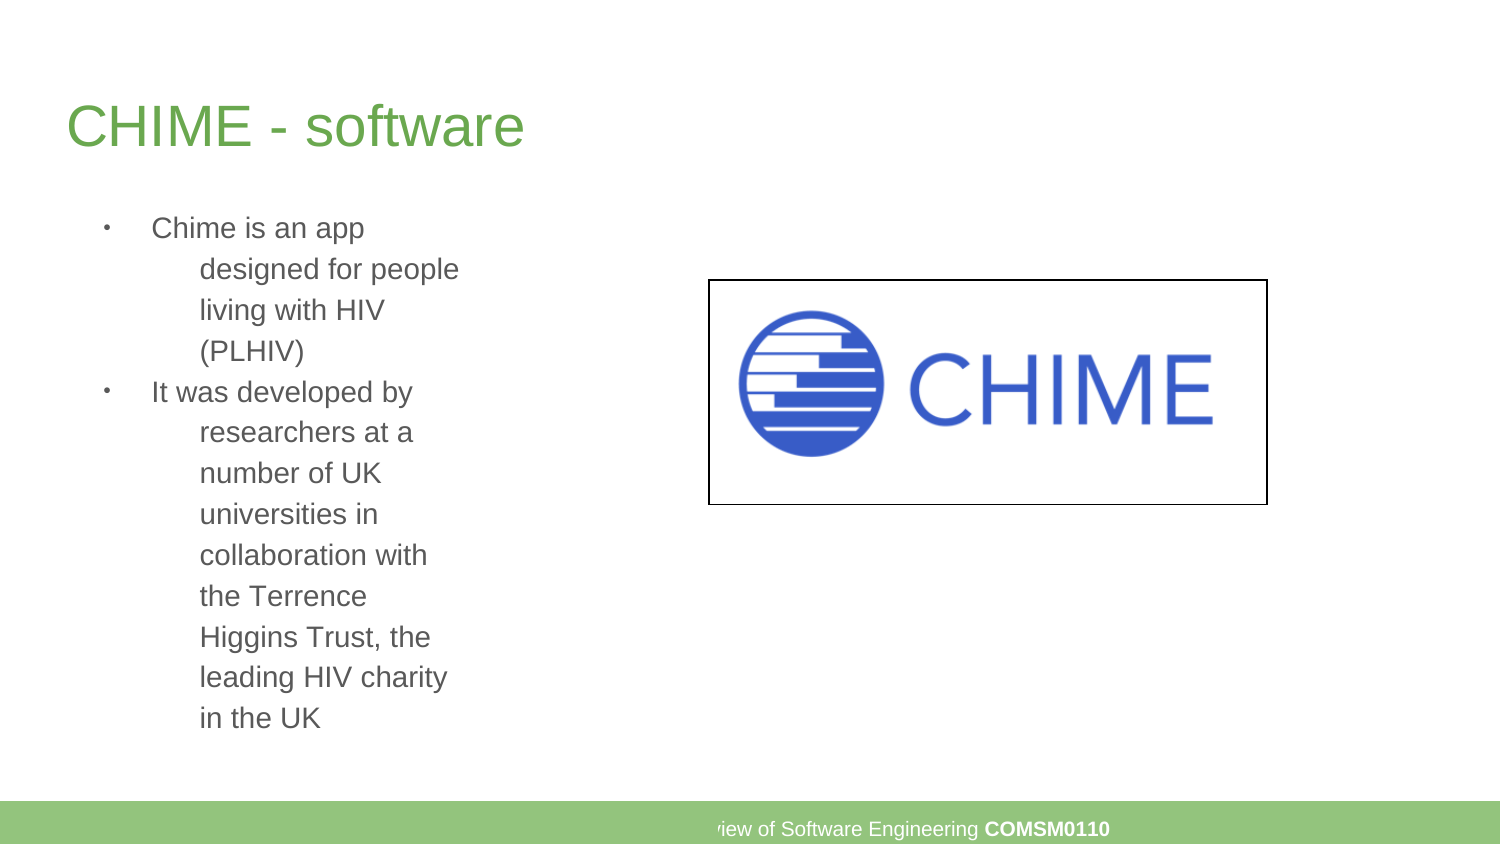

# CHIME - software
Chime is an app designed for people living with HIV (PLHIV)
It was developed by researchers at a number of UK universities in collaboration with the Terrence Higgins Trust, the leading HIV charity in the UK